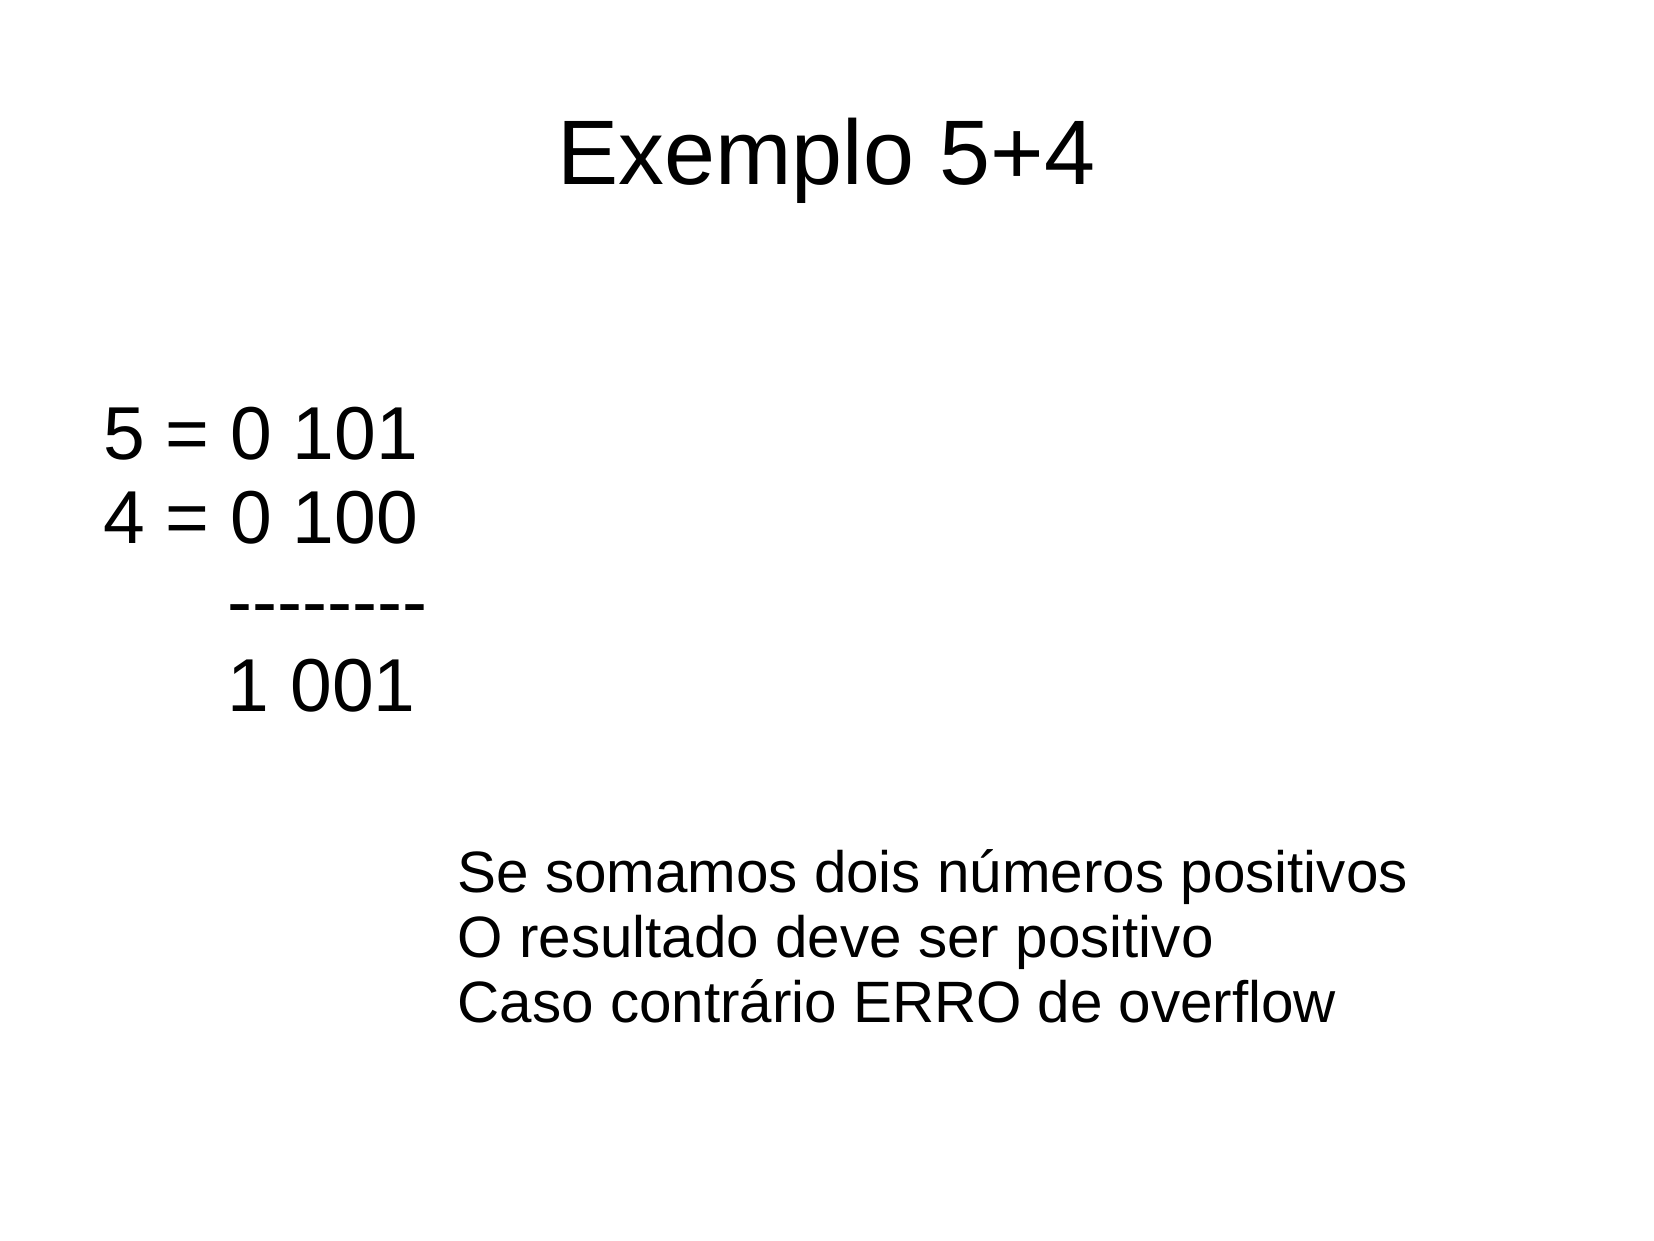

# Exemplo 5+4
5 = 0 101
4 = 0 100
 --------
 1 001
Se somamos dois números positivos
O resultado deve ser positivo
Caso contrário ERRO de overflow